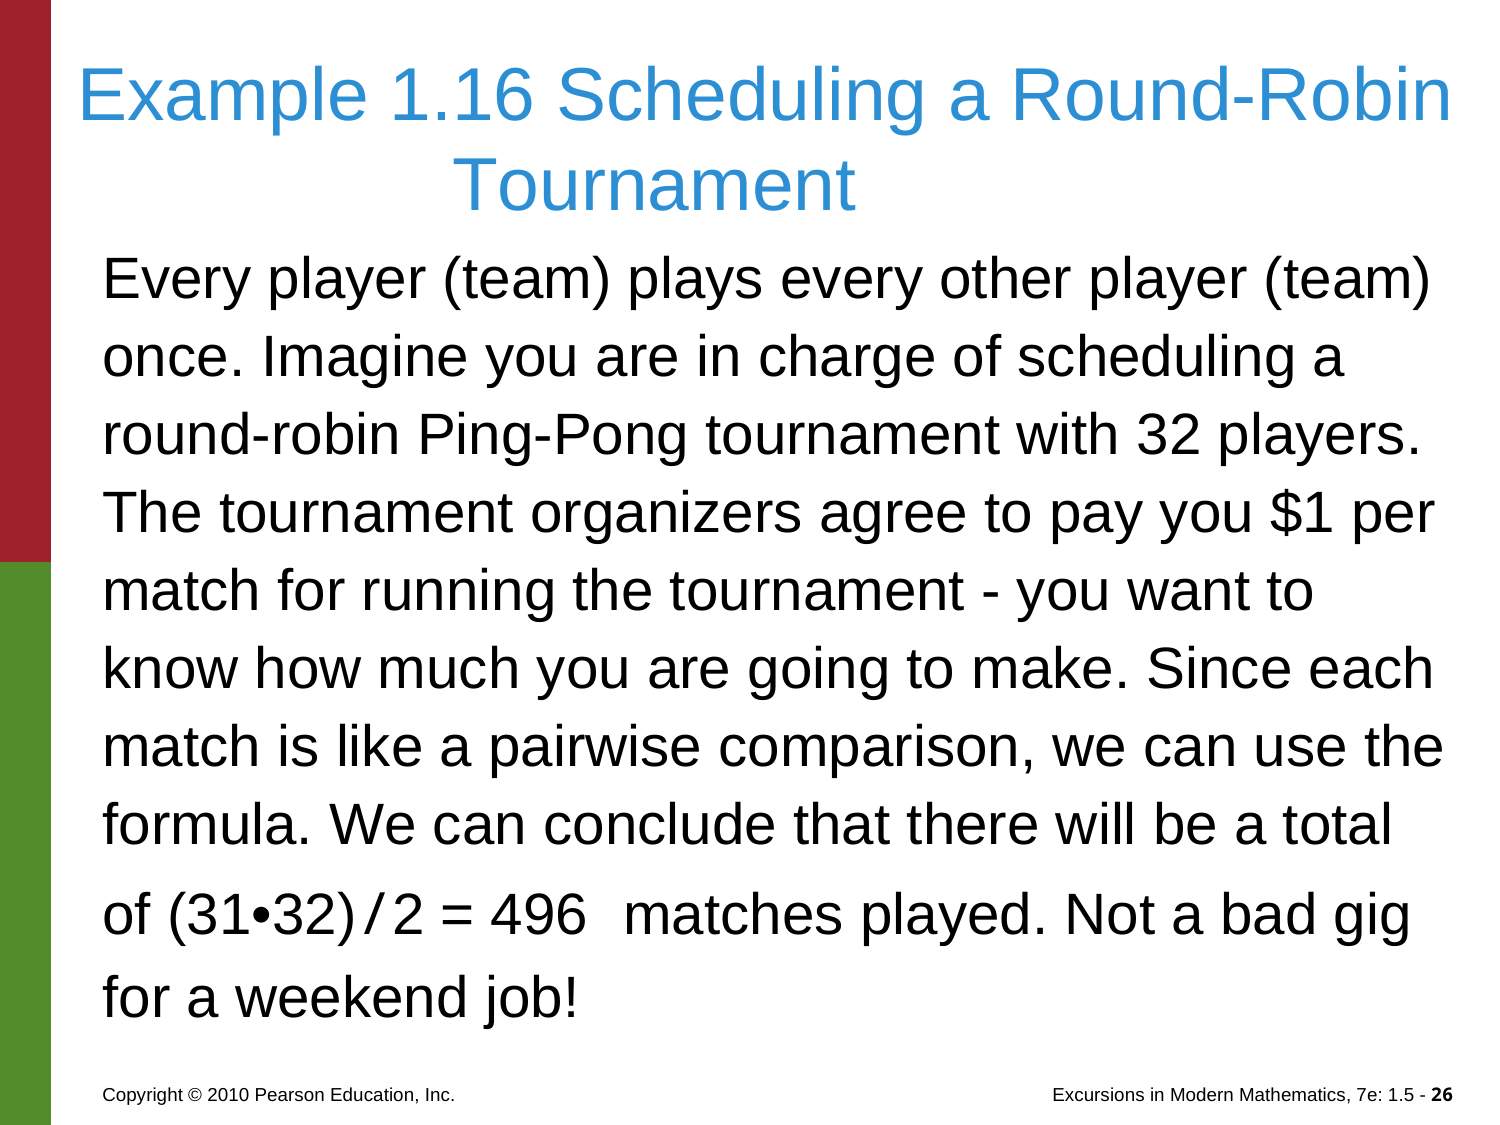

Example 1.16 Scheduling a Round-Robin Tournament
# Every player (team) plays every other player (team) once. Imagine you are in charge of scheduling a round-robin Ping-Pong tournament with 32 players. The tournament organizers agree to pay you $1 per match for running the tournament - you want to know how much you are going to make. Since each match is like a pairwise comparison, we can use the formula. We can conclude that there will be a total of (31•32)/2 = 496 matches played. Not a bad gig for a weekend job!